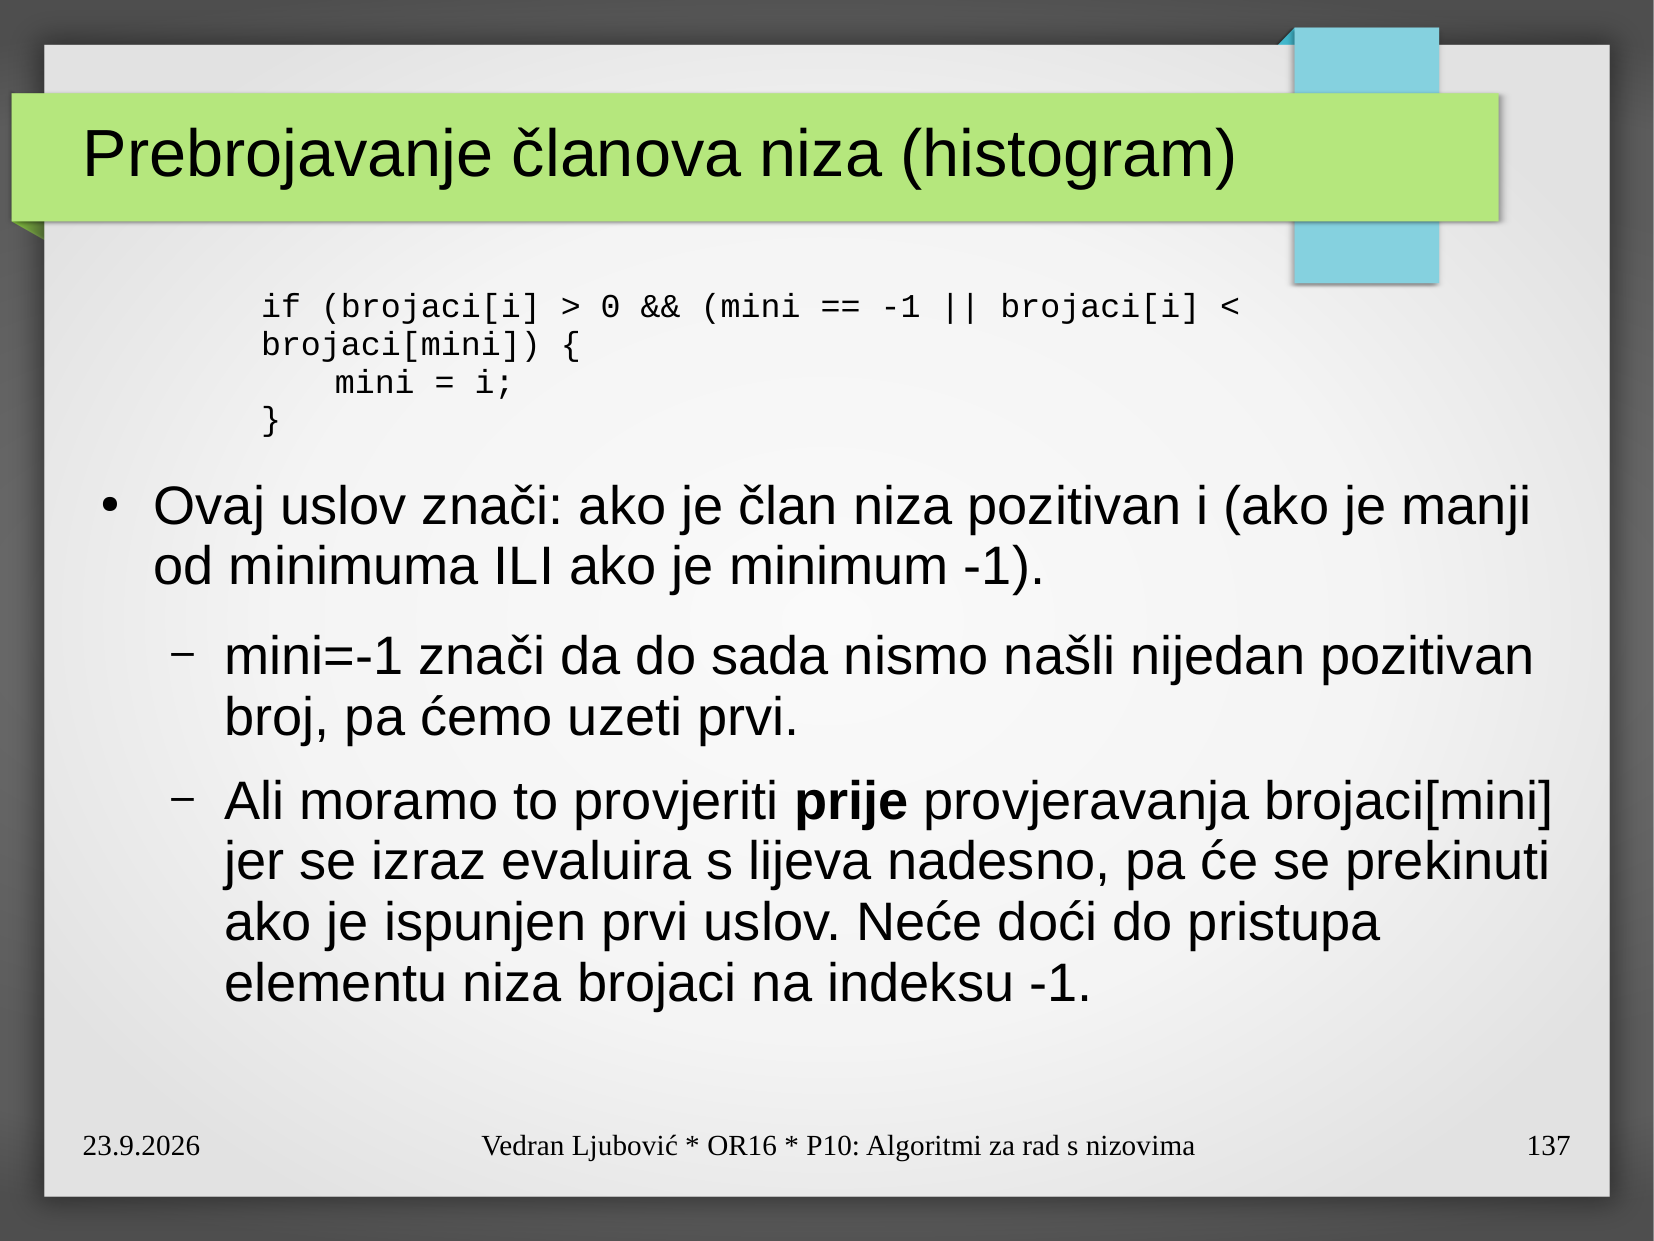

# Prebrojavanje članova niza (histogram)
if (brojaci[i] > 0 && (mini == -1 || brojaci[i] < brojaci[mini]) {
	mini = i;
}
Ovaj uslov znači: ako je član niza pozitivan i (ako je manji od minimuma ILI ako je minimum -1).
mini=-1 znači da do sada nismo našli nijedan pozitivan broj, pa ćemo uzeti prvi.
Ali moramo to provjeriti prije provjeravanja brojaci[mini] jer se izraz evaluira s lijeva nadesno, pa će se prekinuti ako je ispunjen prvi uslov. Neće doći do pristupa elementu niza brojaci na indeksu -1.
Vedran Ljubović * OR16 * P10: Algoritmi za rad s nizovima
137